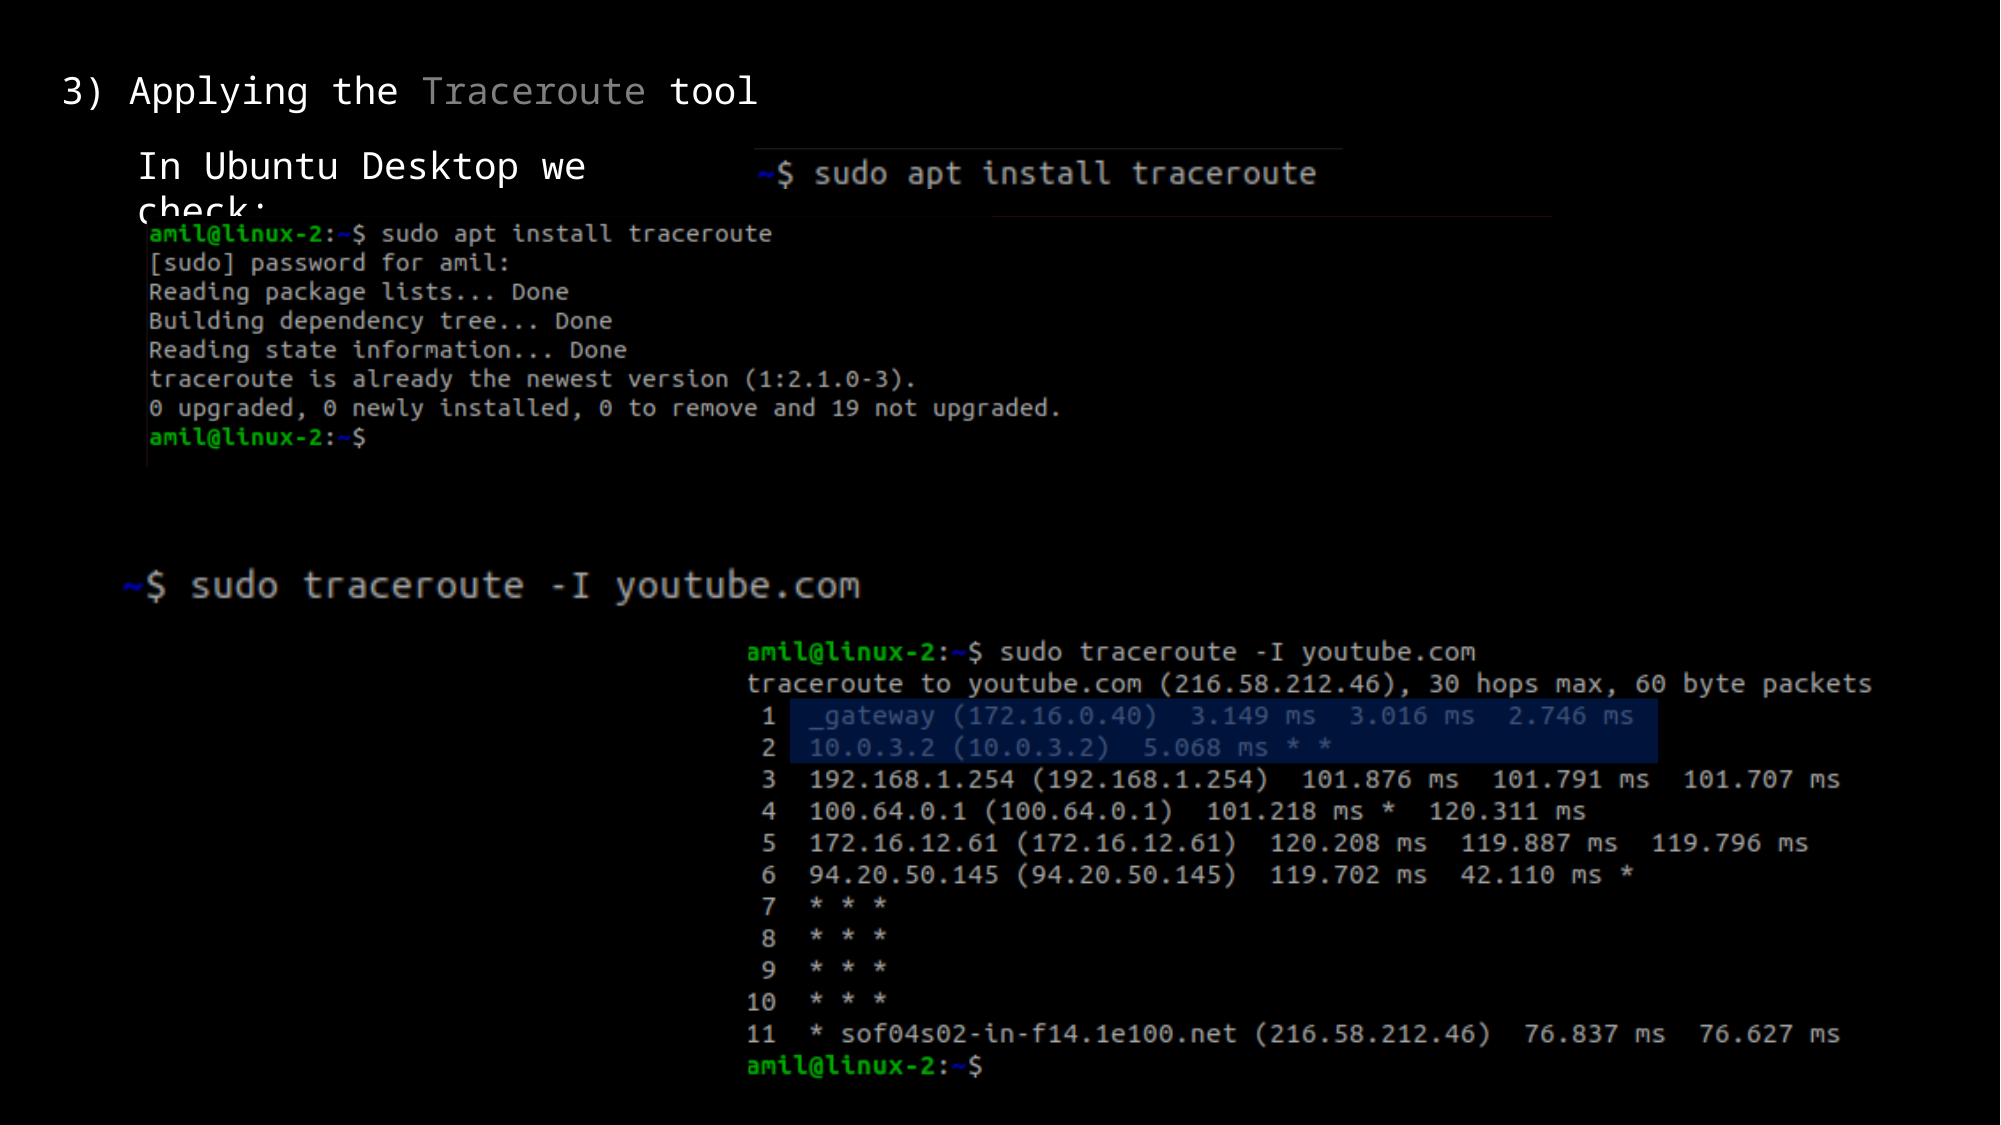

3) Applying the Traceroute tool
In Ubuntu Desktop we check: